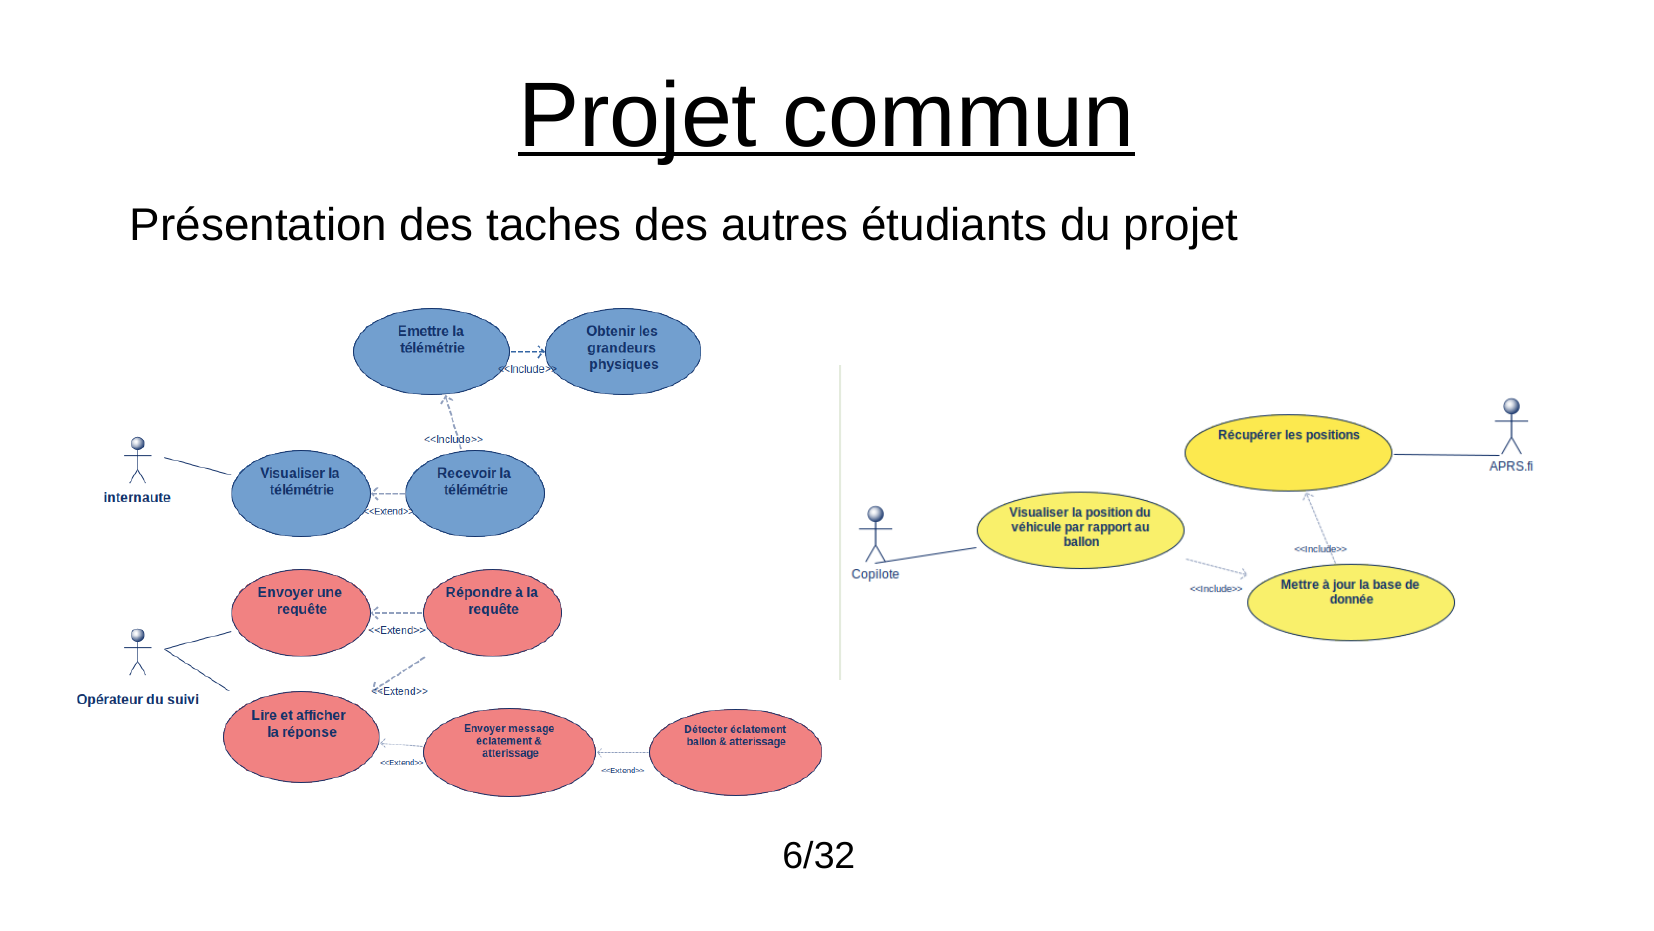

# Projet commun
Présentation des taches des autres étudiants du projet